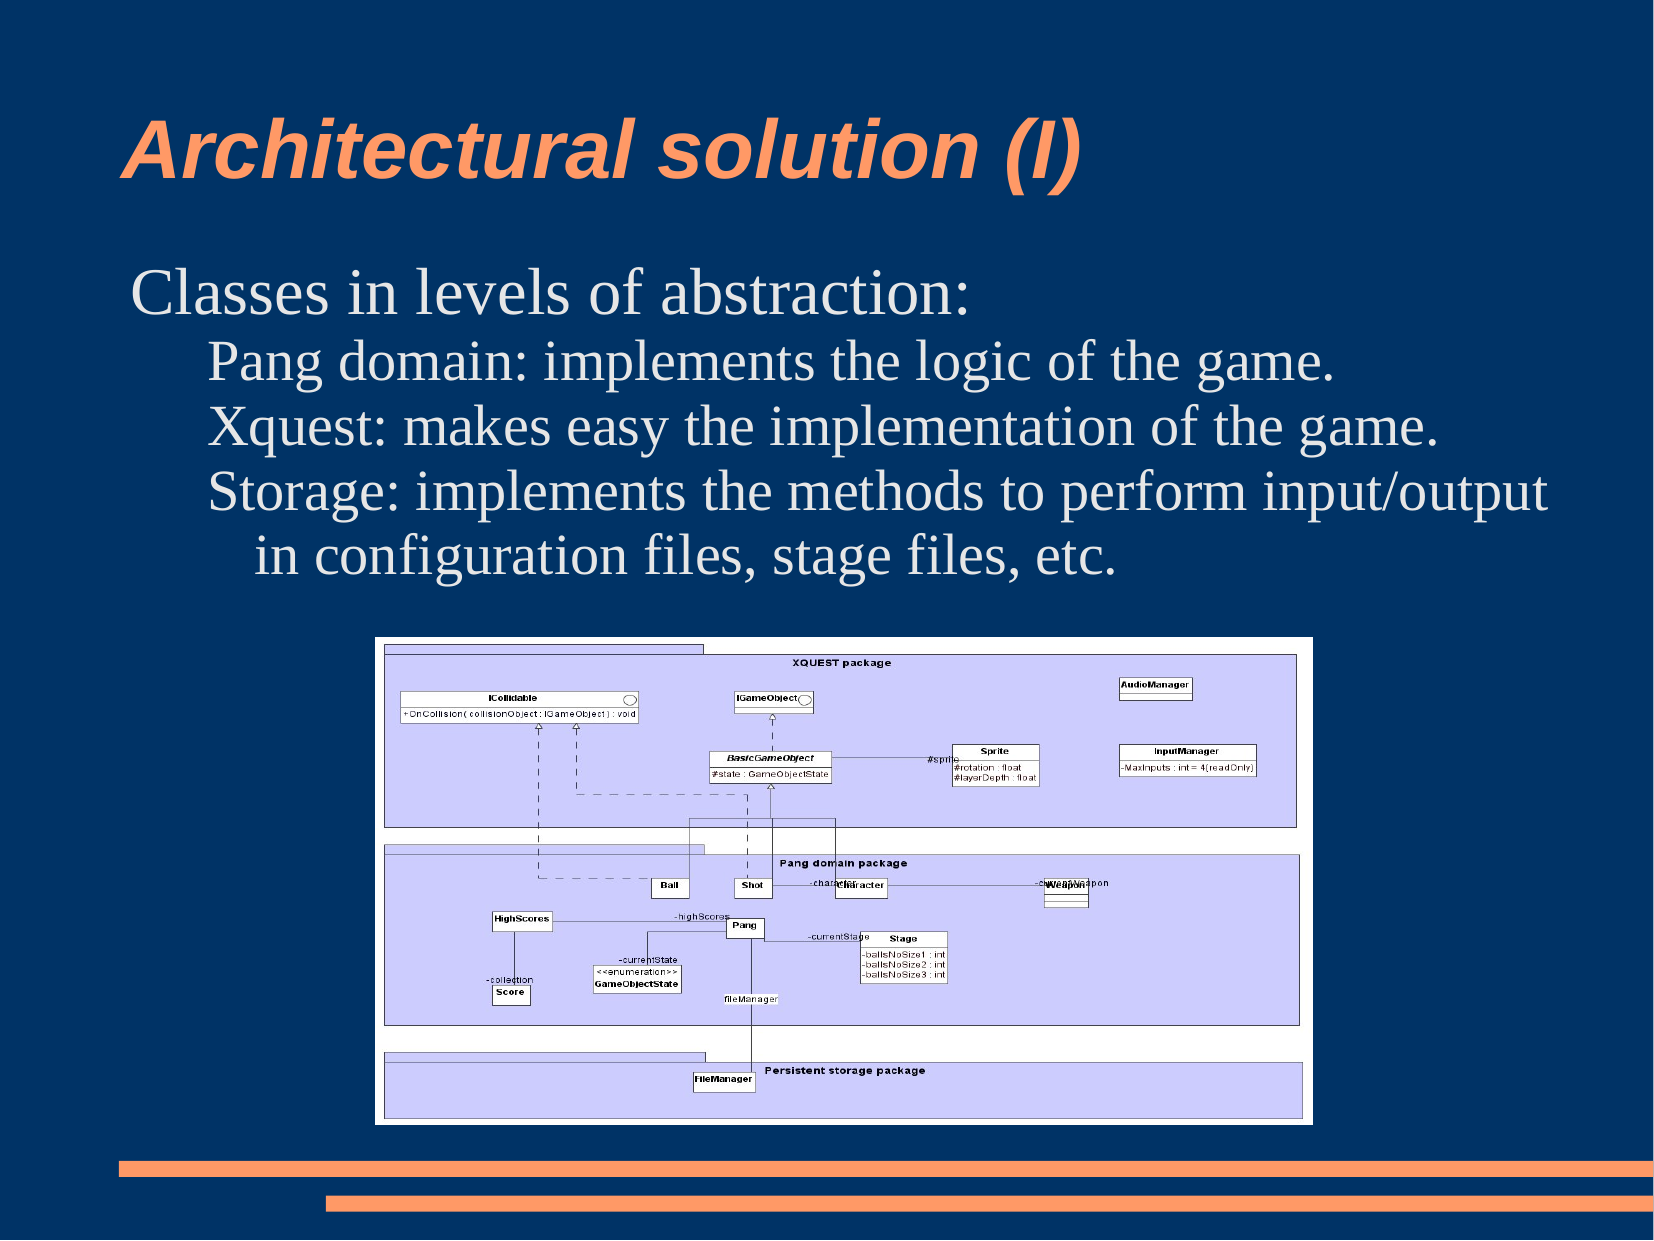

# Architectural solution (I)
Classes in levels of abstraction:
Pang domain: implements the logic of the game.
Xquest: makes easy the implementation of the game.
Storage: implements the methods to perform input/output in configuration files, stage files, etc.